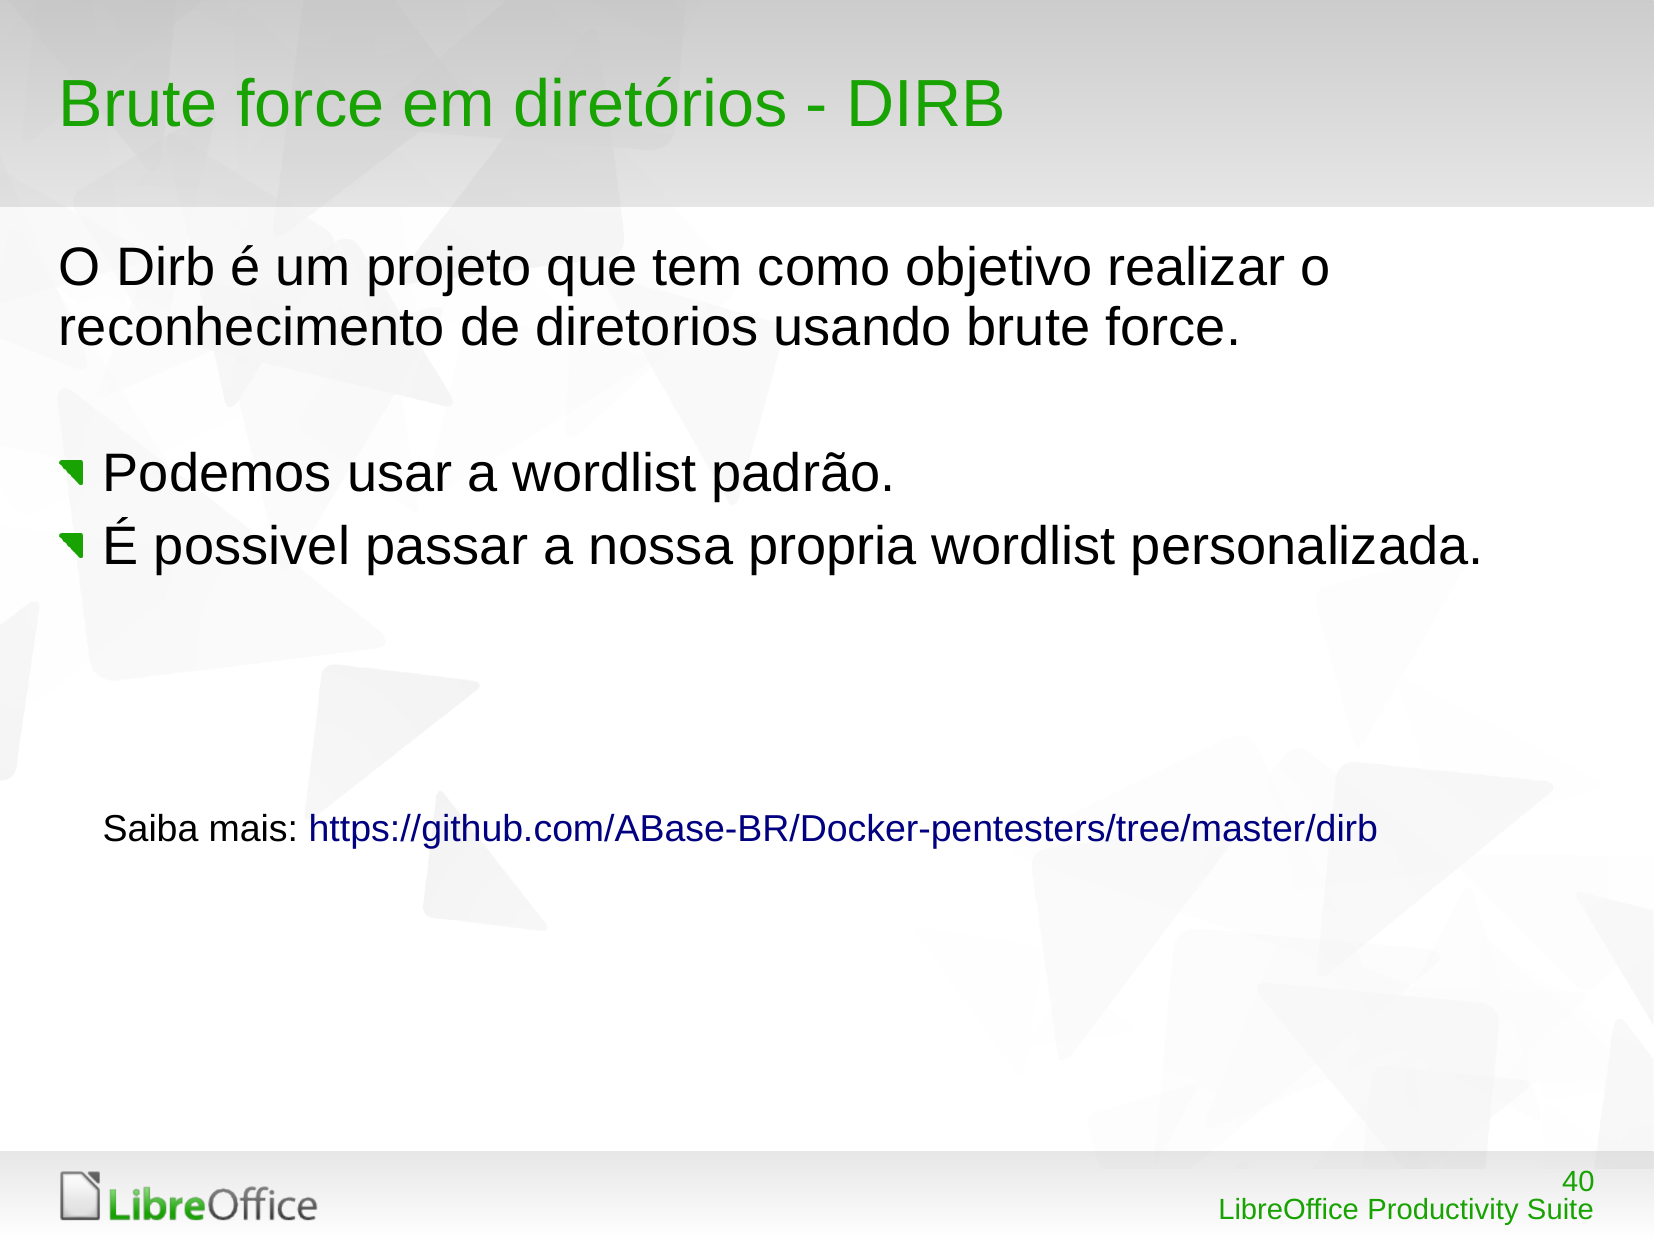

# Brute force em diretórios - DIRB
O Dirb é um projeto que tem como objetivo realizar o reconhecimento de diretorios usando brute force.
Podemos usar a wordlist padrão.
É possivel passar a nossa propria wordlist personalizada.
Saiba mais: https://github.com/ABase-BR/Docker-pentesters/tree/master/dirb
40
LibreOffice Productivity Suite